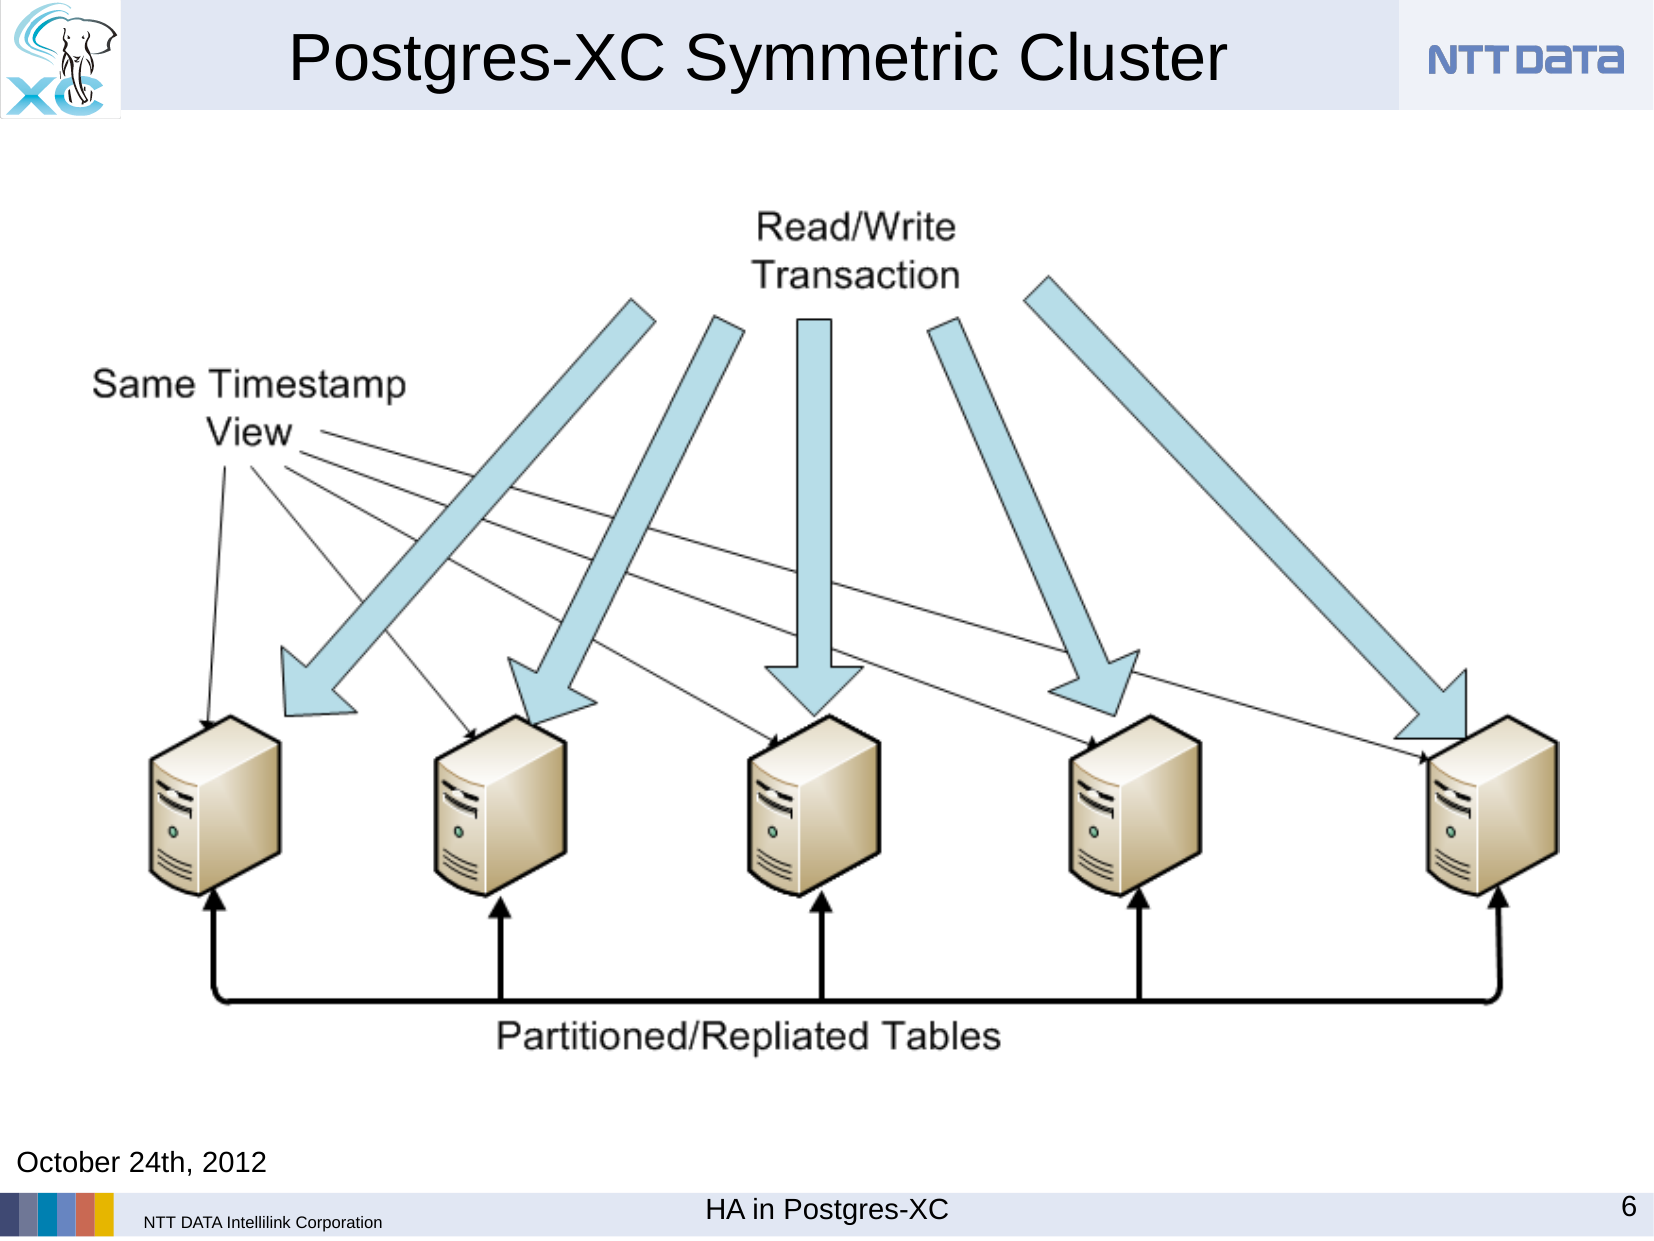

# Postgres-XC Symmetric Cluster
October 24th, 2012
6
HA in Postgres-XC